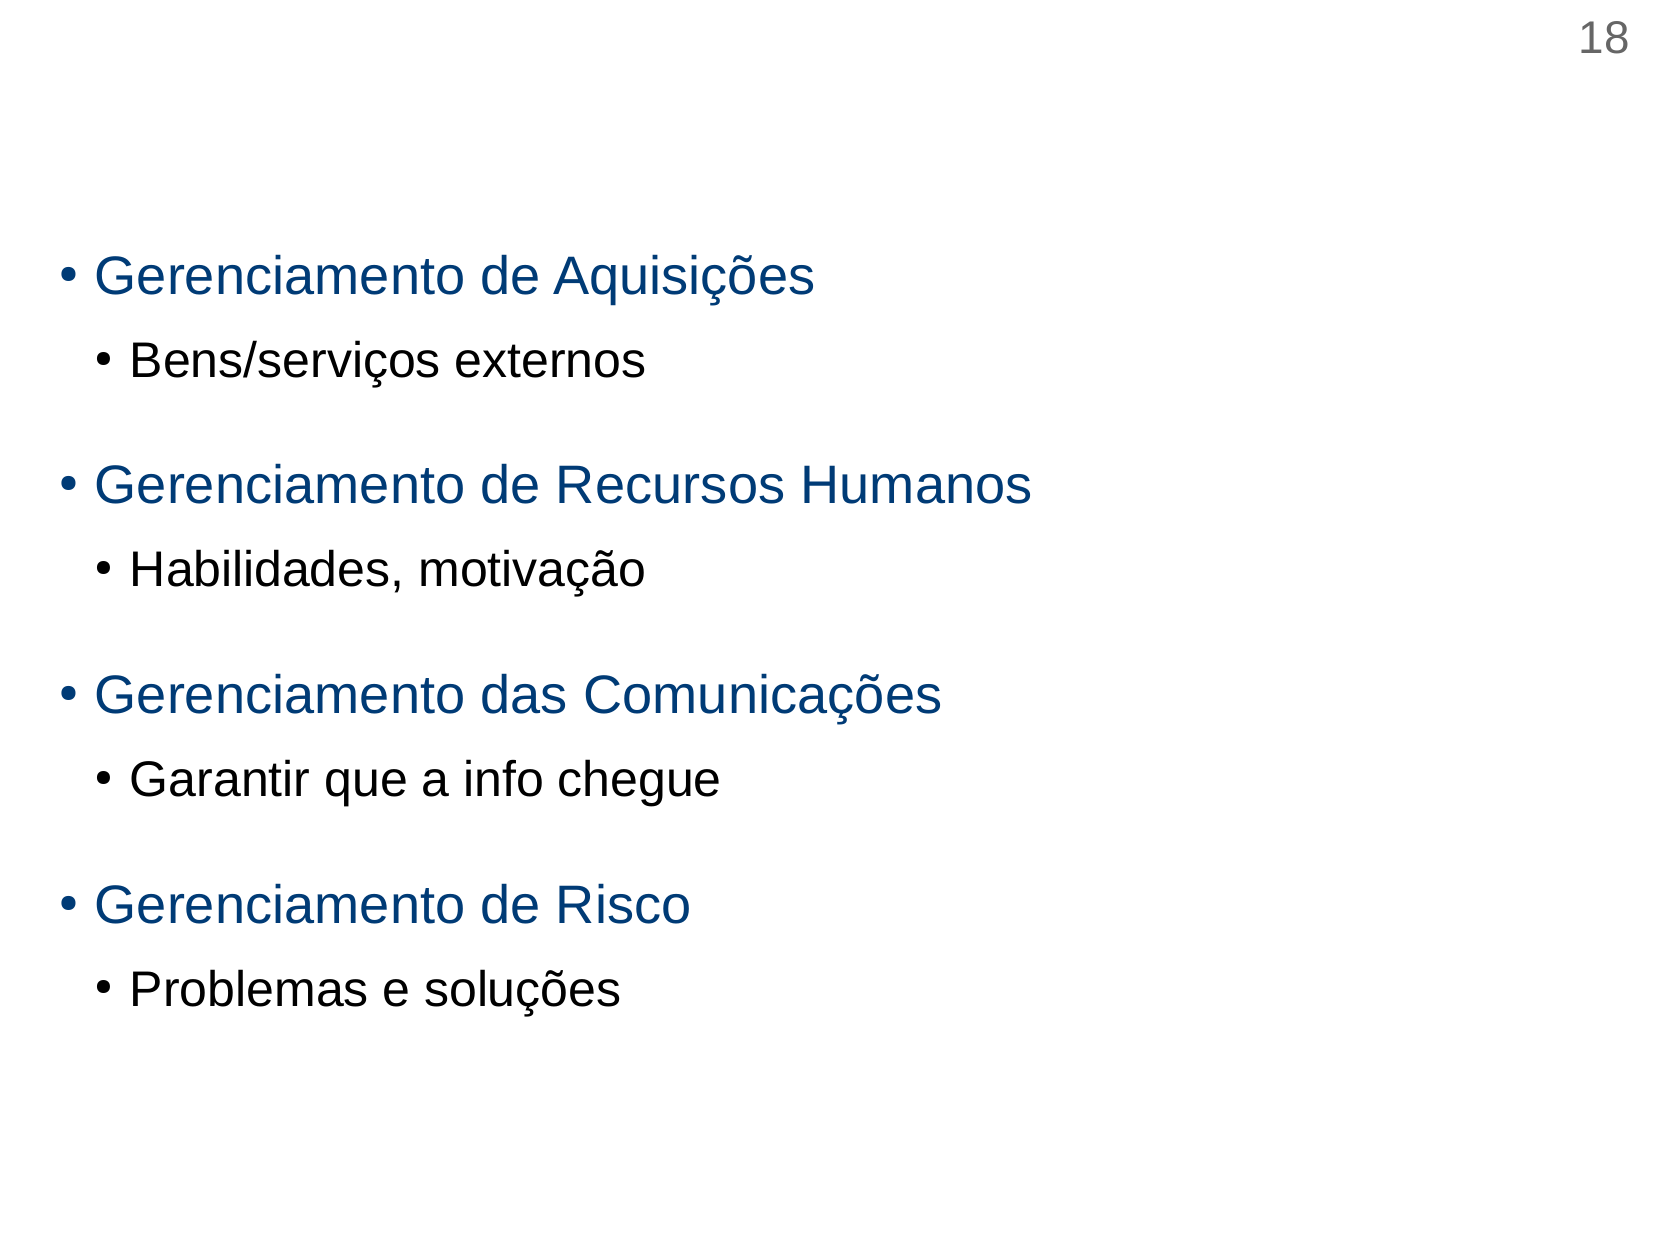

18
#
Gerenciamento de Aquisições
Bens/serviços externos
Gerenciamento de Recursos Humanos
Habilidades, motivação
Gerenciamento das Comunicações
Garantir que a info chegue
Gerenciamento de Risco
Problemas e soluções